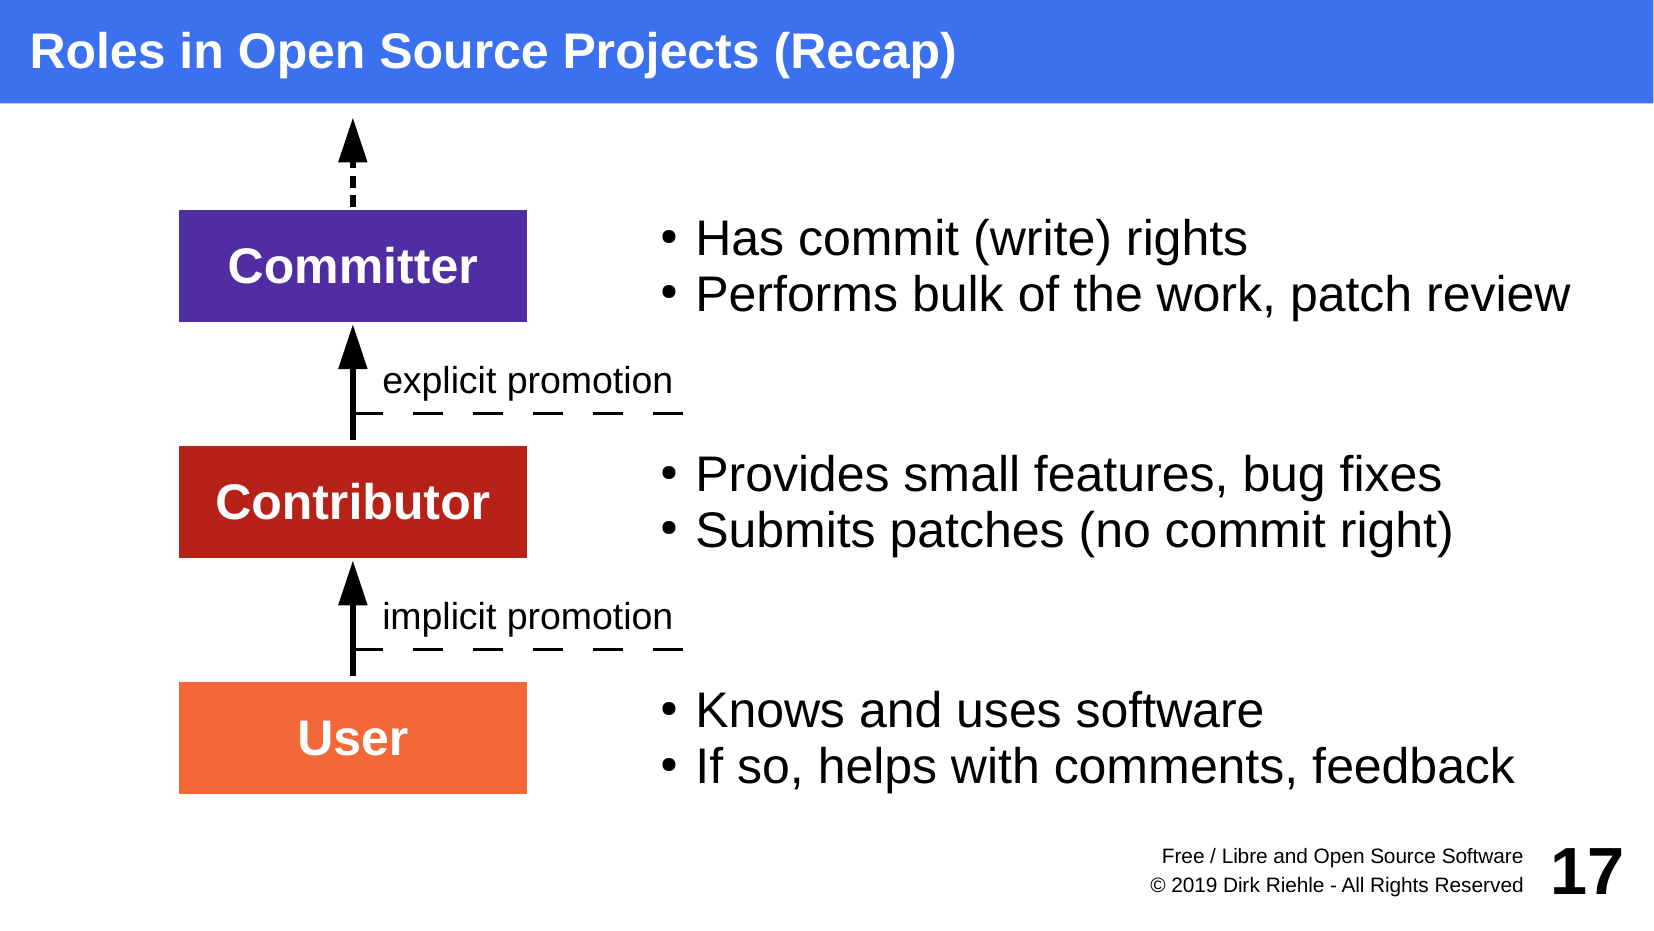

# Roles in Open Source Projects (Recap)
Committer
explicit promotion
Contributor
implicit promotion
User
Has commit (write) rights
Performs bulk of the work, patch review
Provides small features, bug fixes
Submits patches (no commit right)
Knows and uses software
If so, helps with comments, feedback
Free / Libre and Open Source Software
17
© 2019 Dirk Riehle - All Rights Reserved